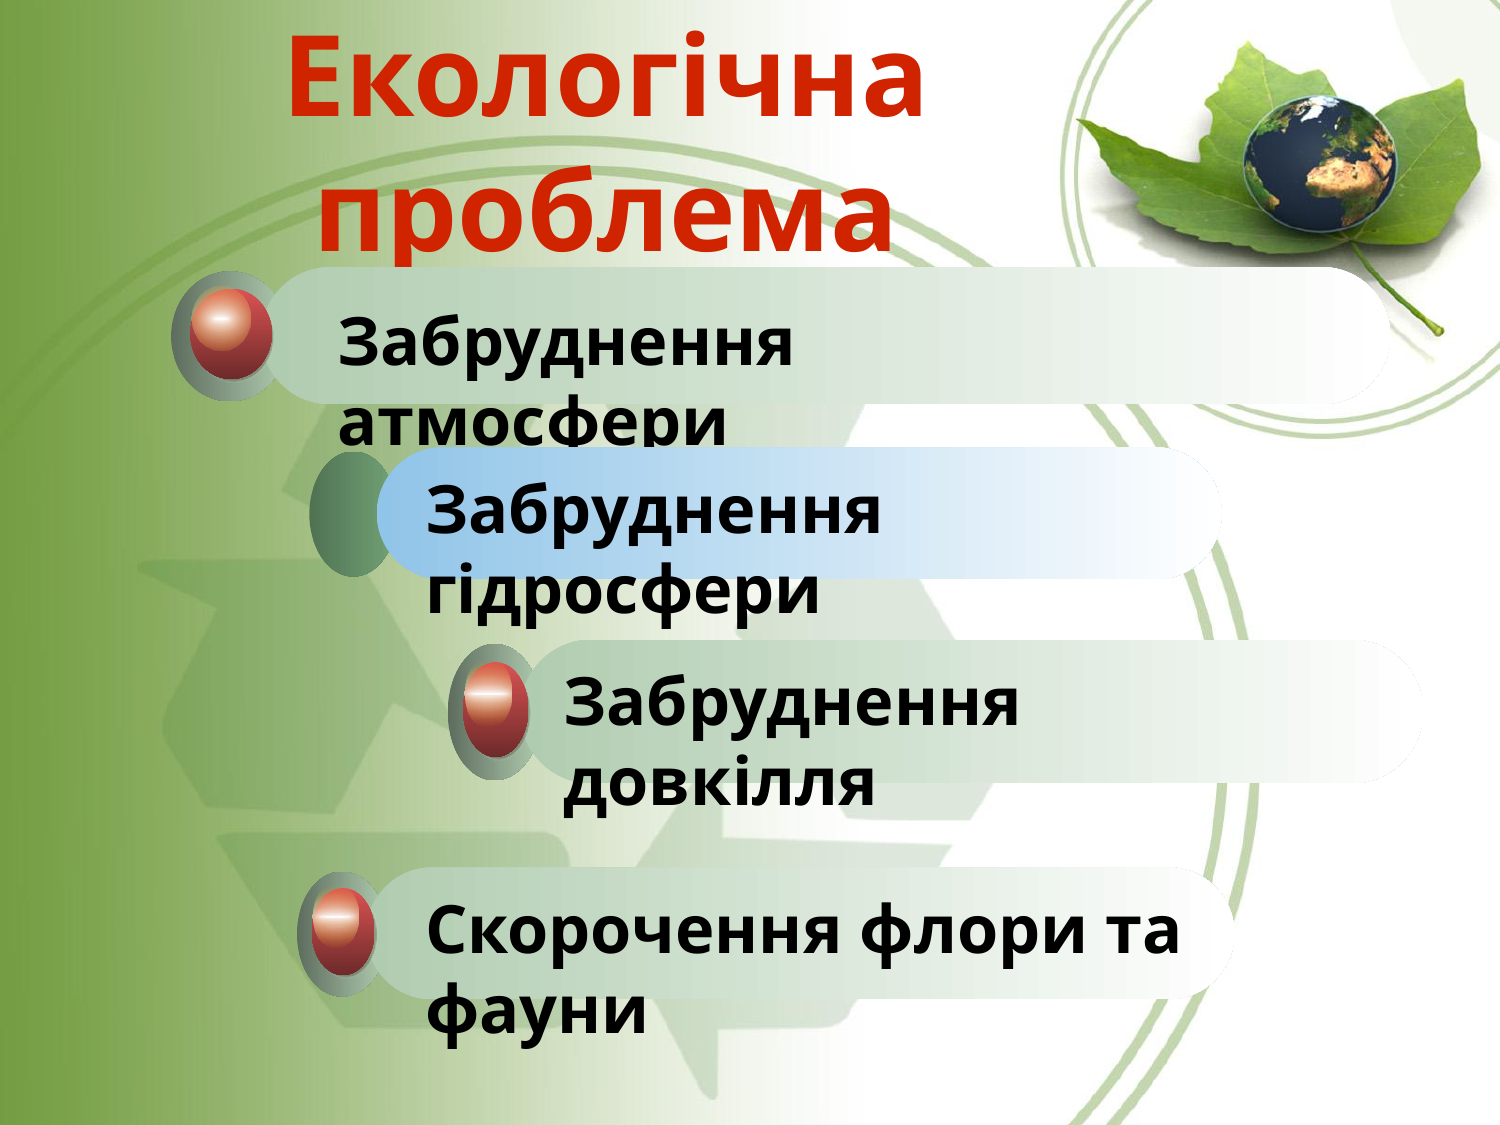

# Екологічна проблема
Забруднення атмосфери
Забруднення гідросфери
Забруднення довкілля
Скорочення флори та фауни